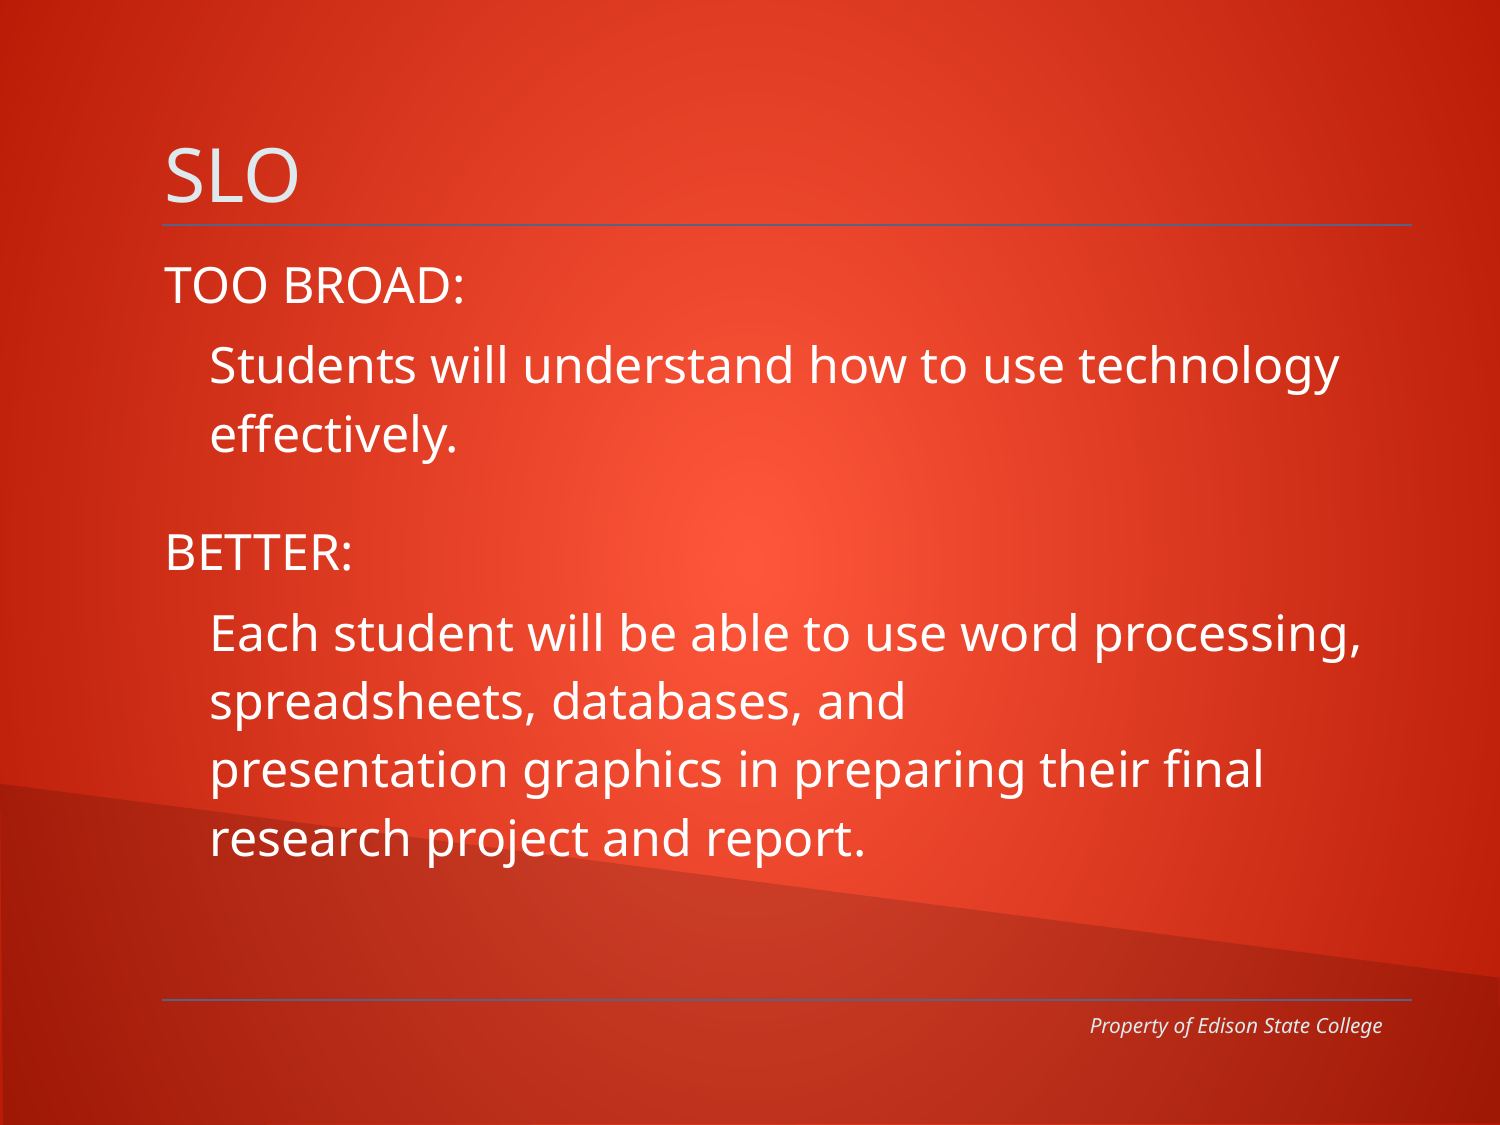

# SLO
TOO BROAD:
Students will understand how to use technology effectively.
BETTER:
Each student will be able to use word processing, spreadsheets, databases, and
presentation graphics in preparing their final research project and report.
Property of Edison State College